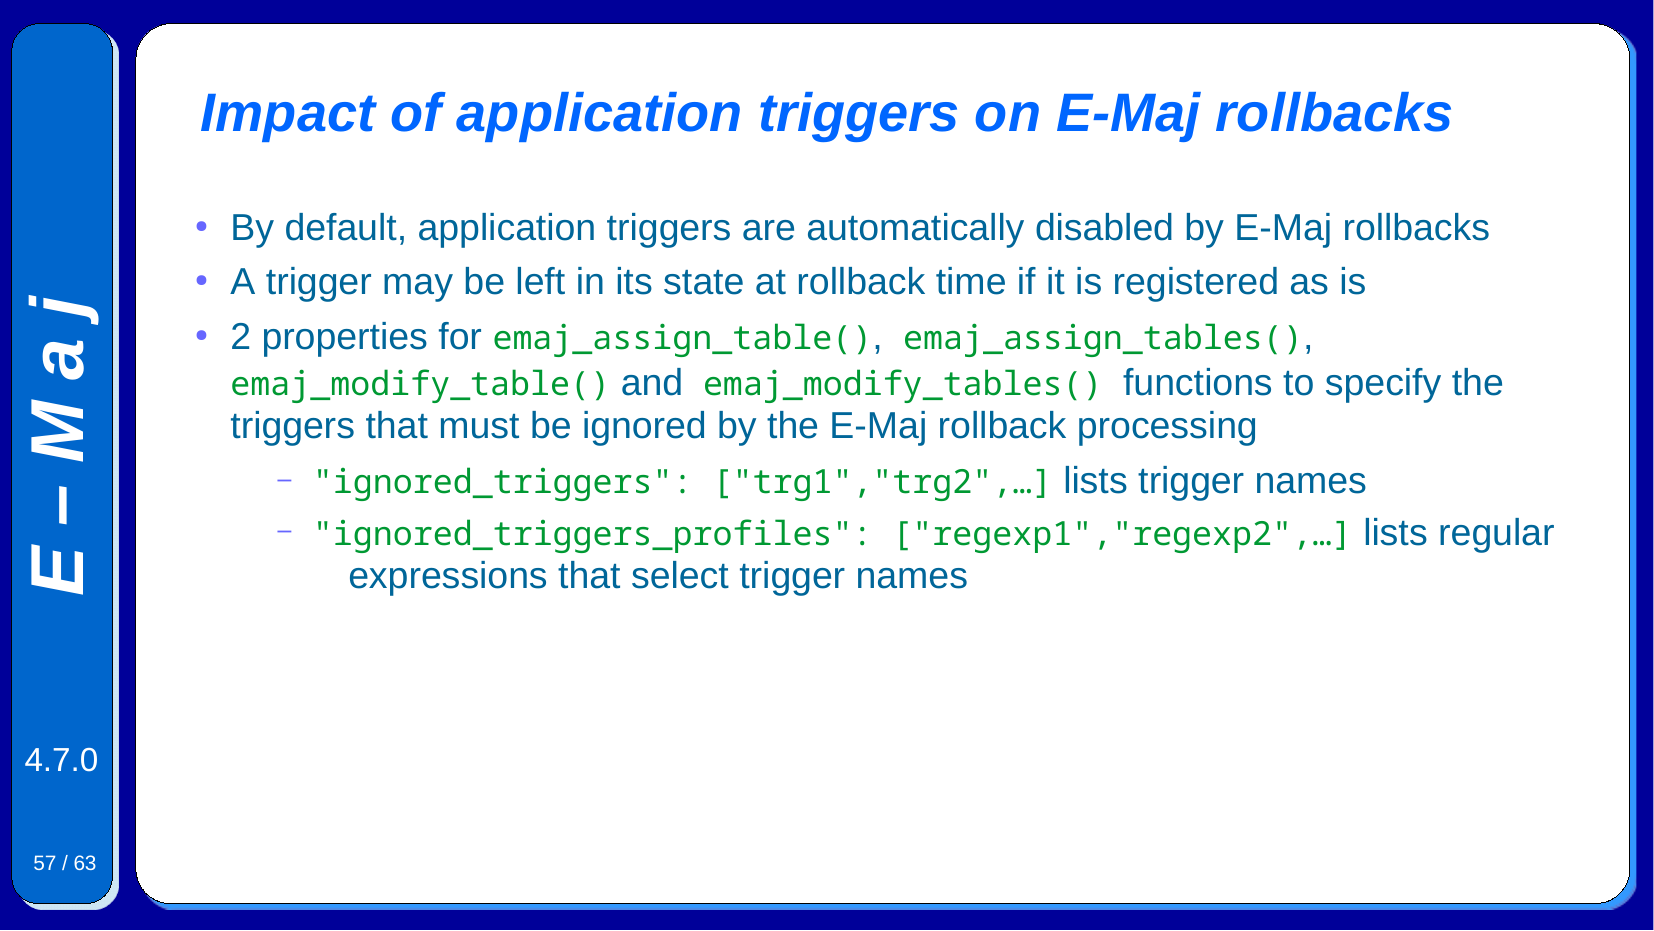

# Impact of application triggers on E-Maj rollbacks
By default, application triggers are automatically disabled by E-Maj rollbacks
A trigger may be left in its state at rollback time if it is registered as is
2 properties for emaj_assign_table(), emaj_assign_tables(), emaj_modify_table() and emaj_modify_tables() functions to specify the triggers that must be ignored by the E-Maj rollback processing
"ignored_triggers": ["trg1","trg2",…] lists trigger names
"ignored_triggers_profiles": ["regexp1","regexp2",…] lists regular expressions that select trigger names